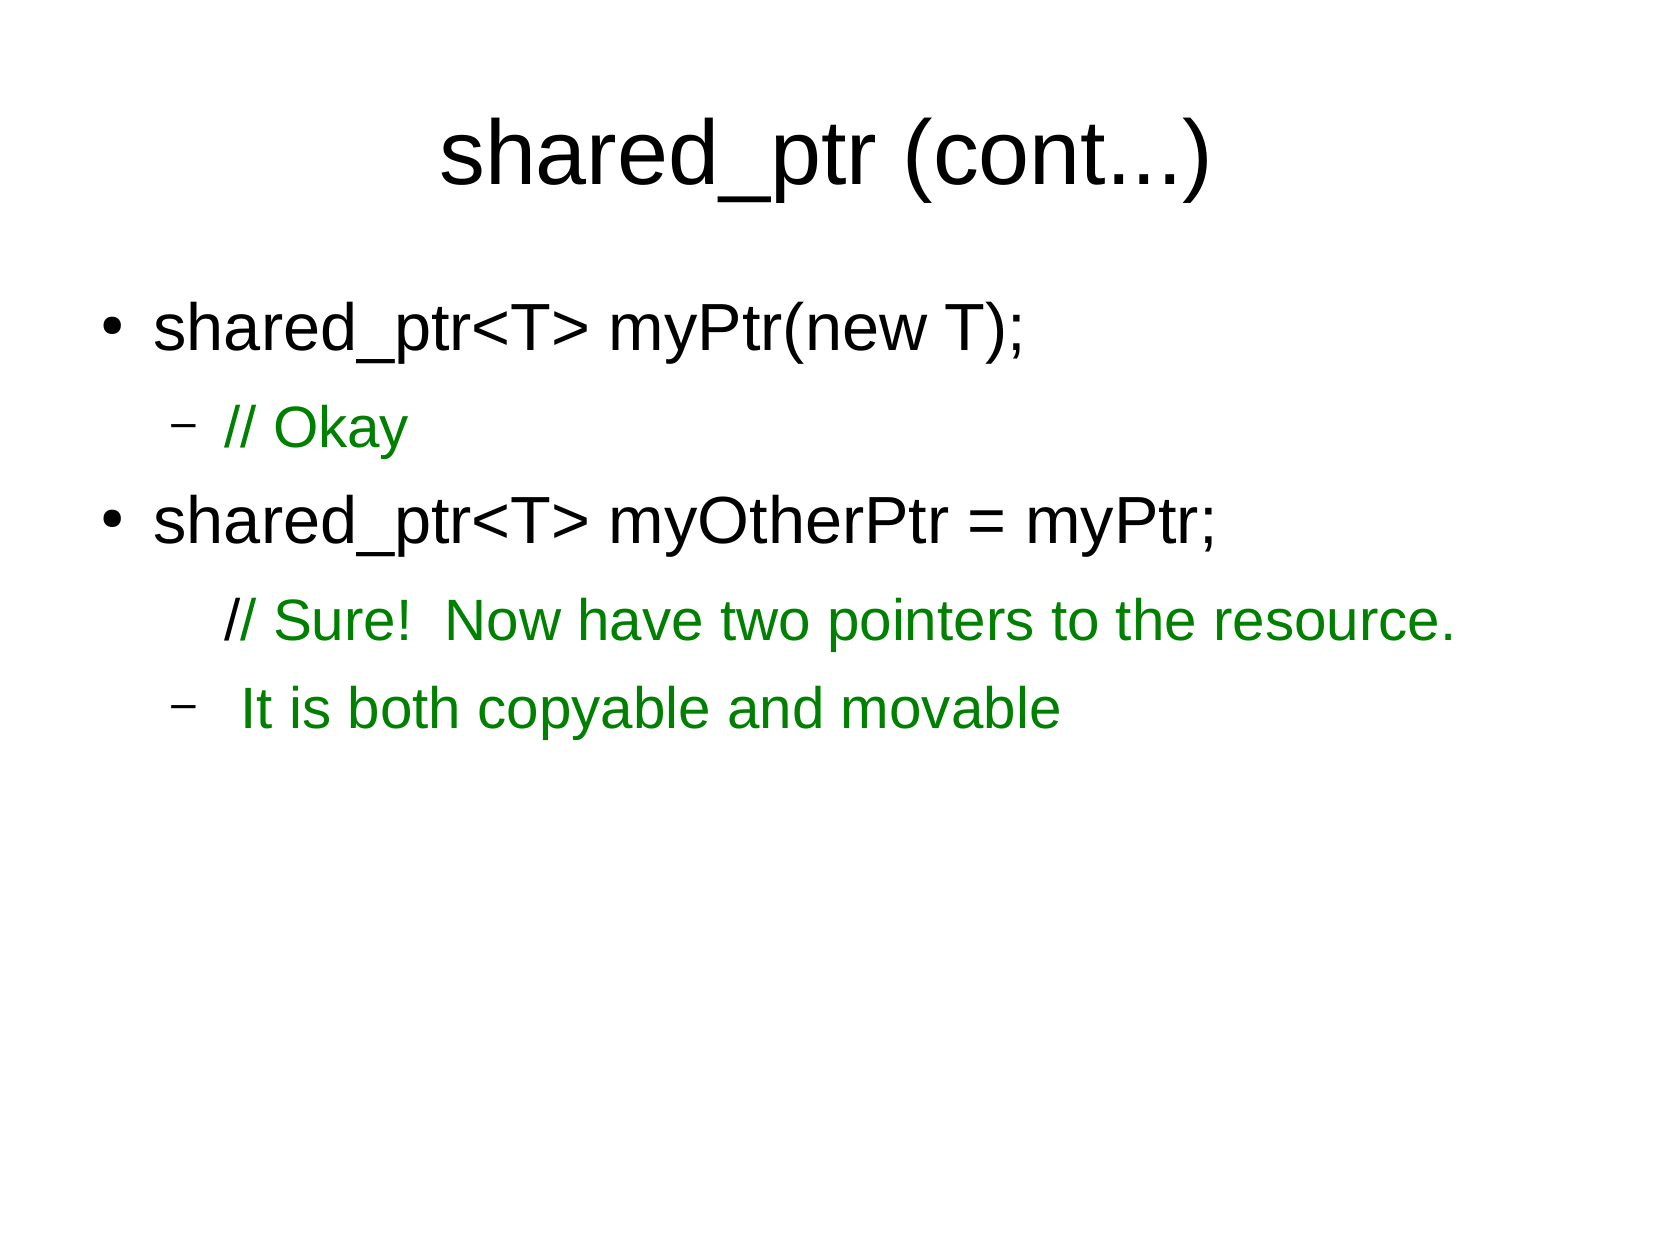

# shared_ptr (cont...)
shared_ptr<T> myPtr(new T);
// Okay
shared_ptr<T> myOtherPtr = myPtr;
// Sure! Now have two pointers to the resource.
 It is both copyable and movable